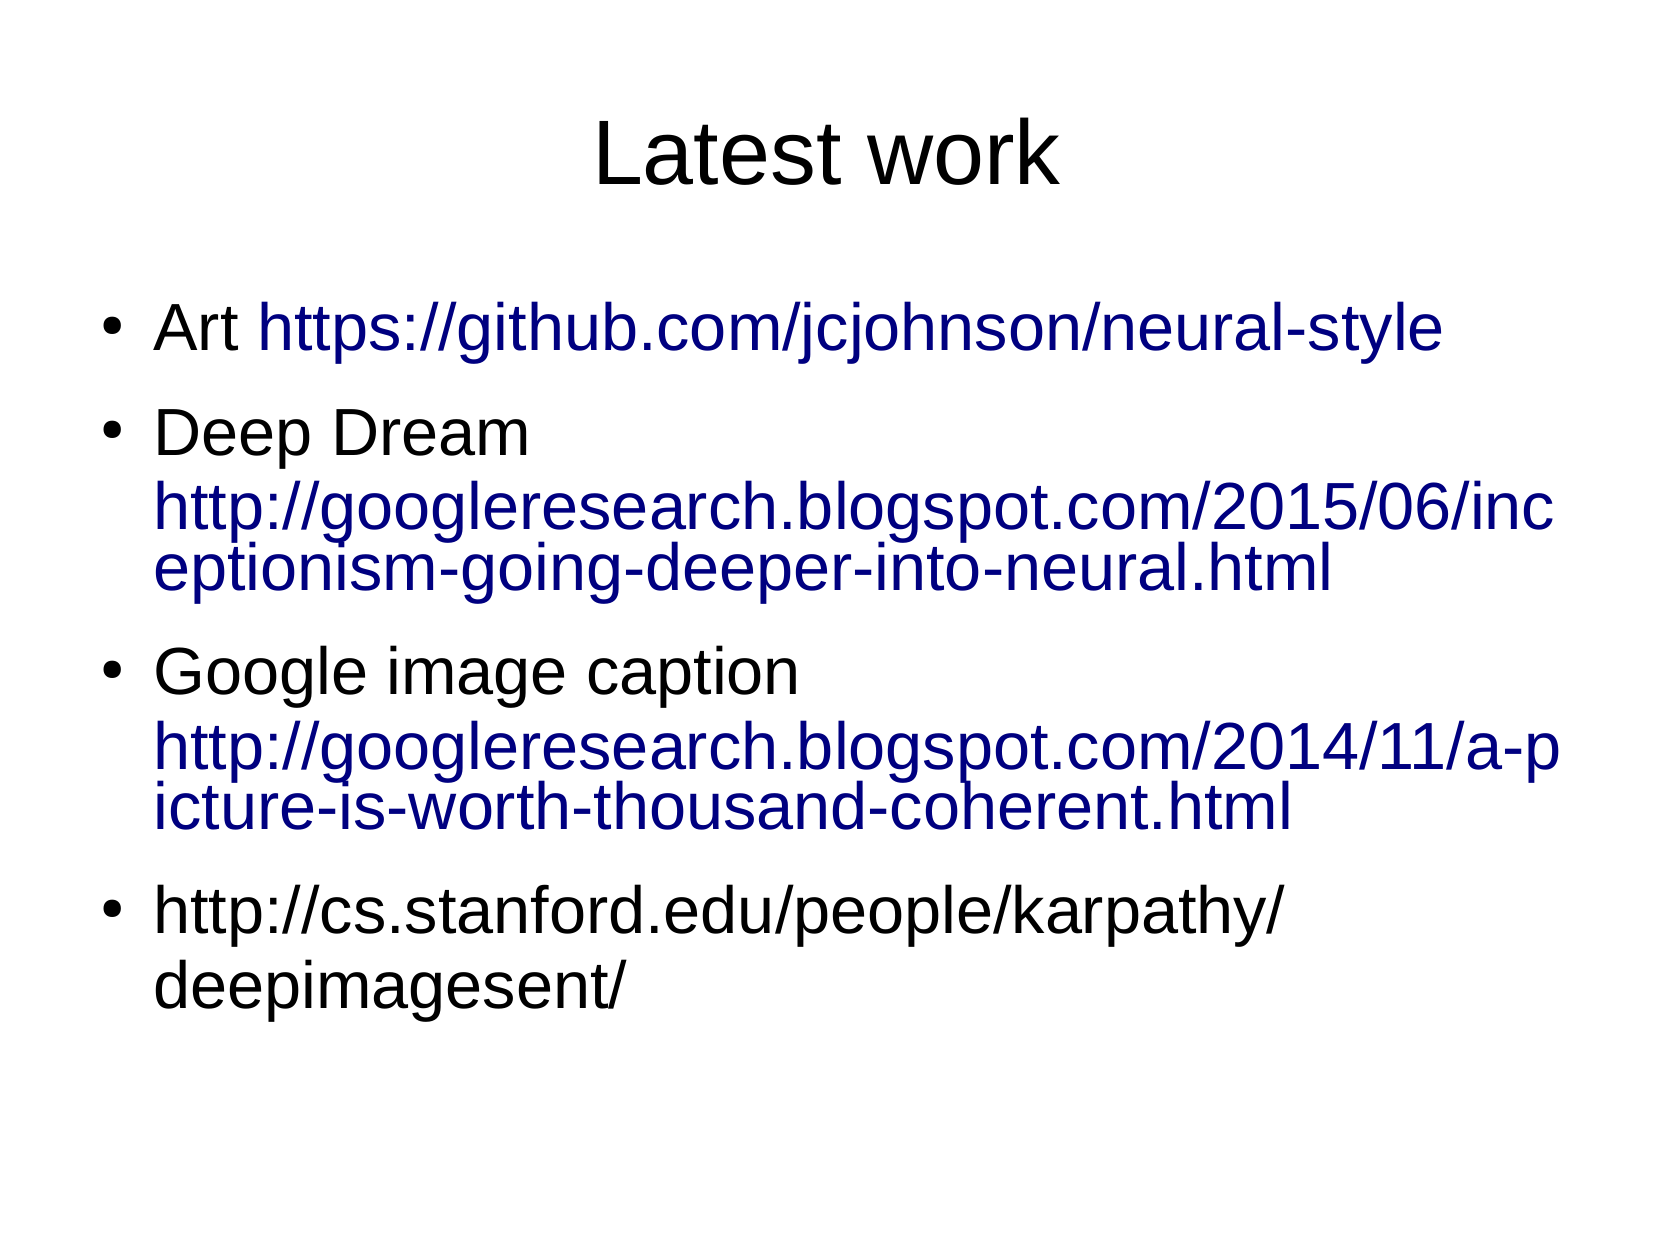

# Latest work
Art https://github.com/jcjohnson/neural-style
Deep Dreamhttp://googleresearch.blogspot.com/2015/06/inceptionism-going-deeper-into-neural.html
Google image caption http://googleresearch.blogspot.com/2014/11/a-picture-is-worth-thousand-coherent.html
http://cs.stanford.edu/people/karpathy/deepimagesent/